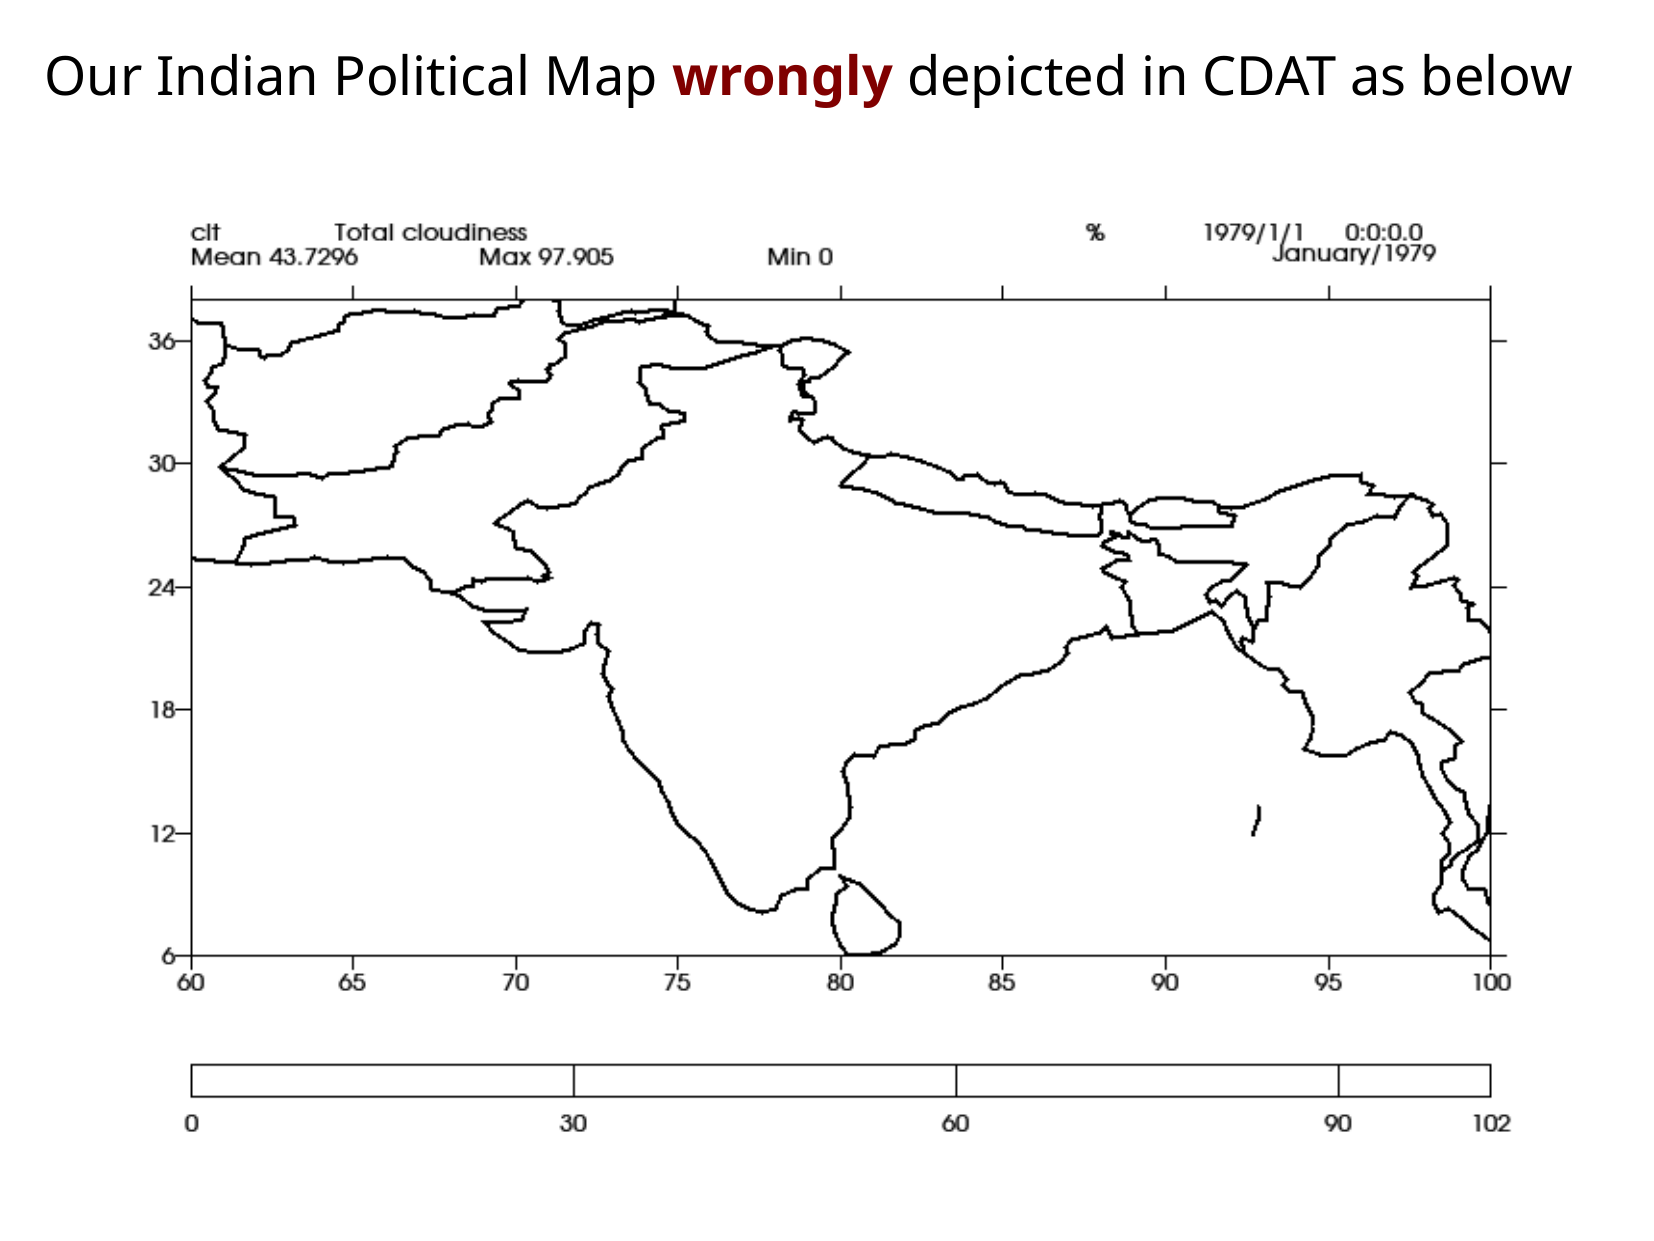

Our Indian Political Map wrongly depicted in CDAT as below